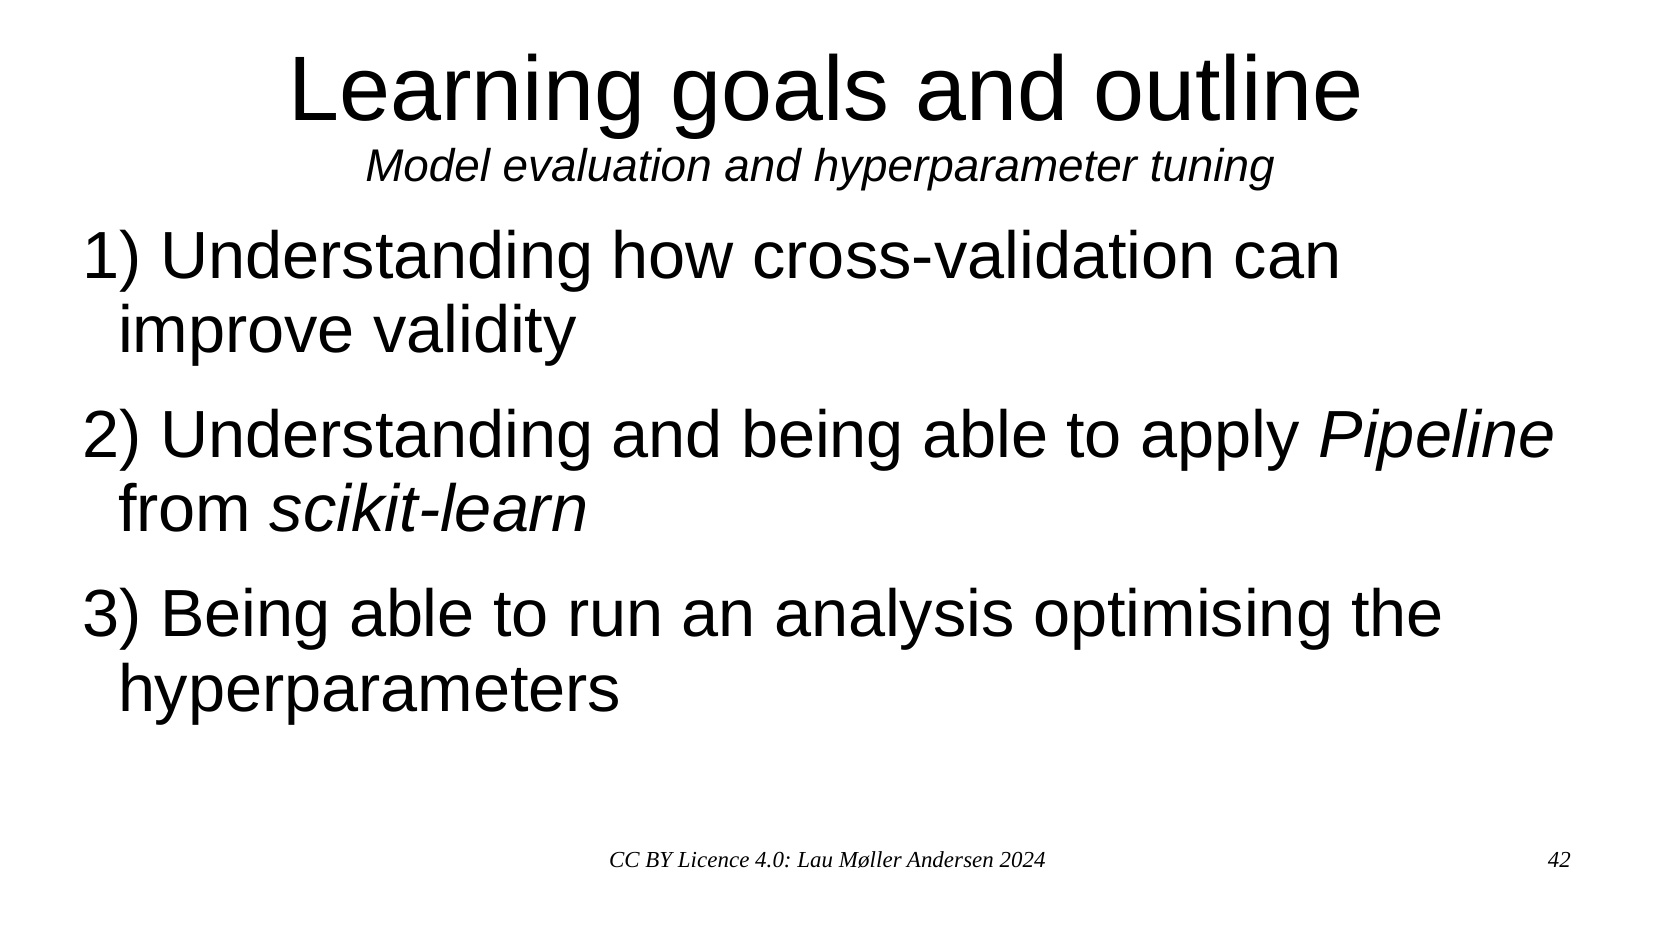

# Learning goals and outline Model evaluation and hyperparameter tuning
 Understanding how cross-validation can improve validity
 Understanding and being able to apply Pipeline from scikit-learn
 Being able to run an analysis optimising the hyperparameters
CC BY Licence 4.0: Lau Møller Andersen 2024
42